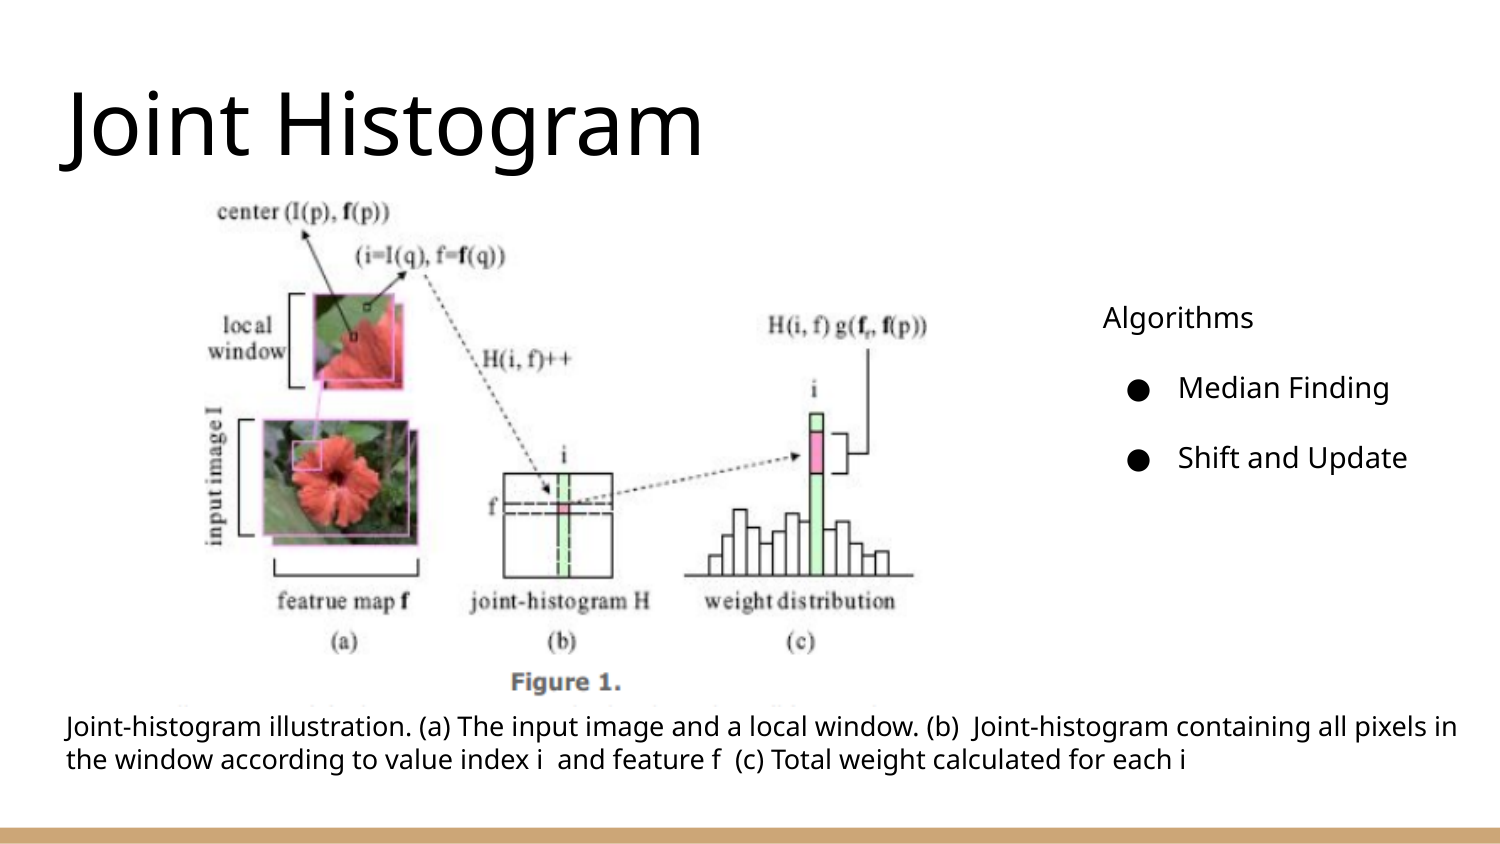

# Joint Histogram
Algorithms
Median Finding
Shift and Update
Joint-histogram illustration. (a) The input image and a local window. (b) Joint-histogram containing all pixels in the window according to value index ​i ​ and feature ​f ​(c) Total weight calculated for each ​i